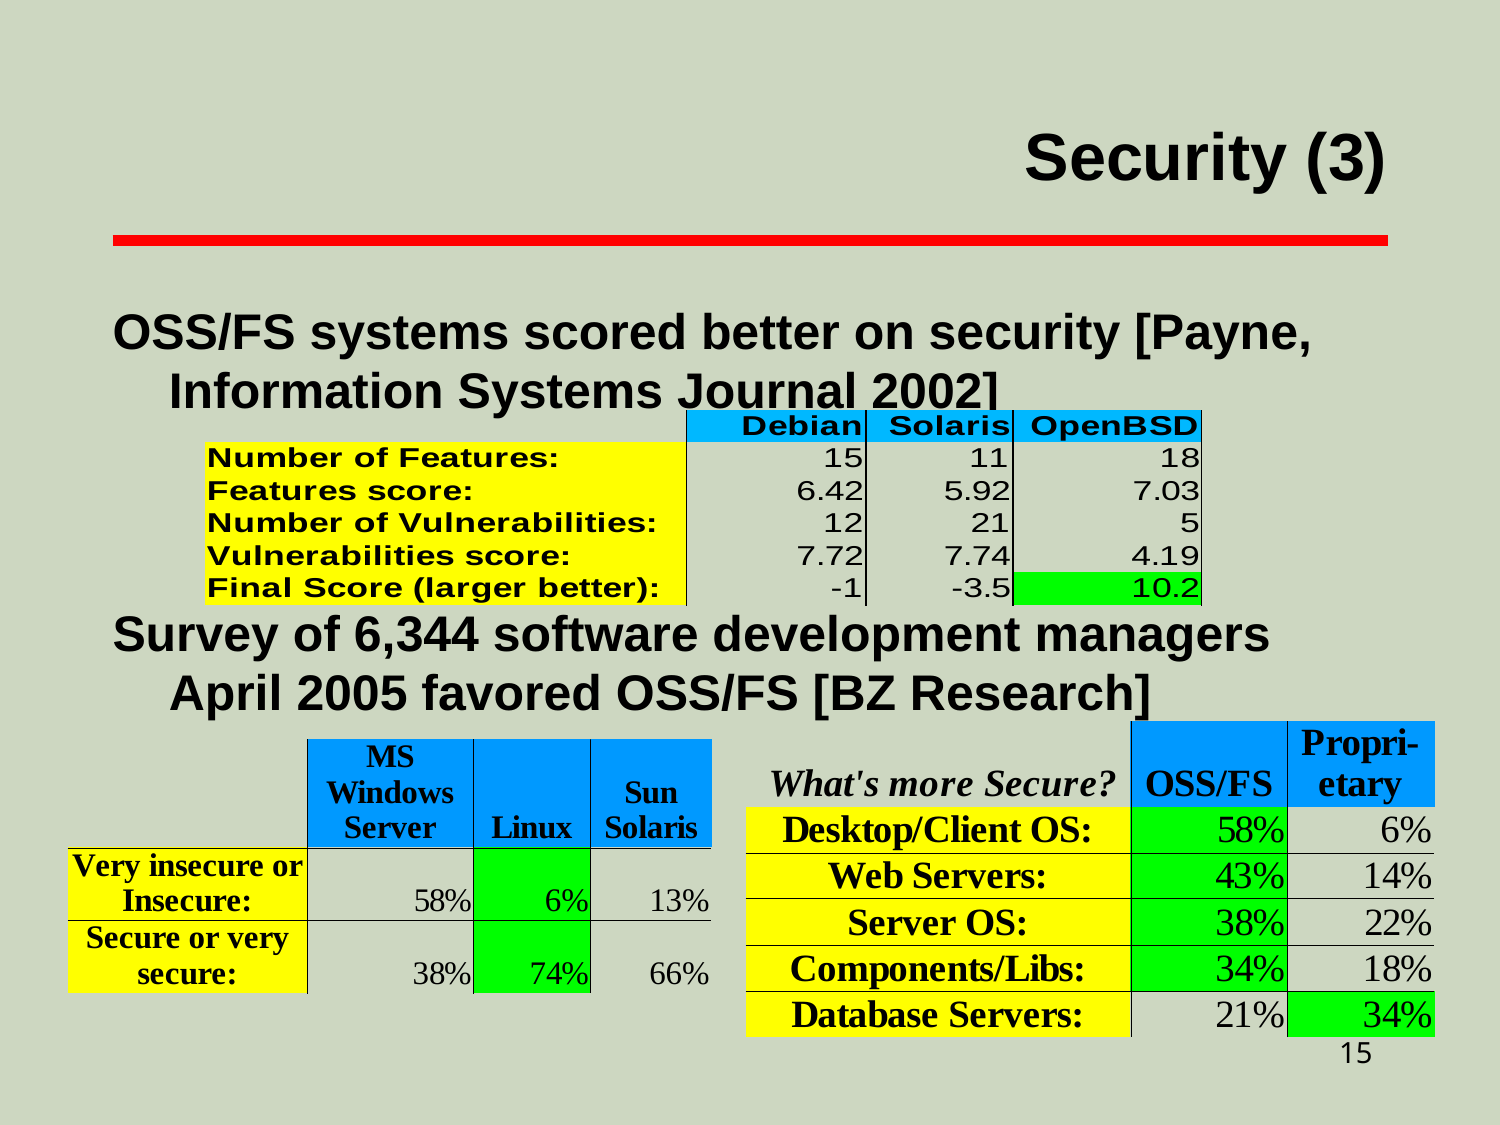

# Security (3)
OSS/FS systems scored better on security [Payne, Information Systems Journal 2002]
Survey of 6,344 software development managers April 2005 favored OSS/FS [BZ Research]